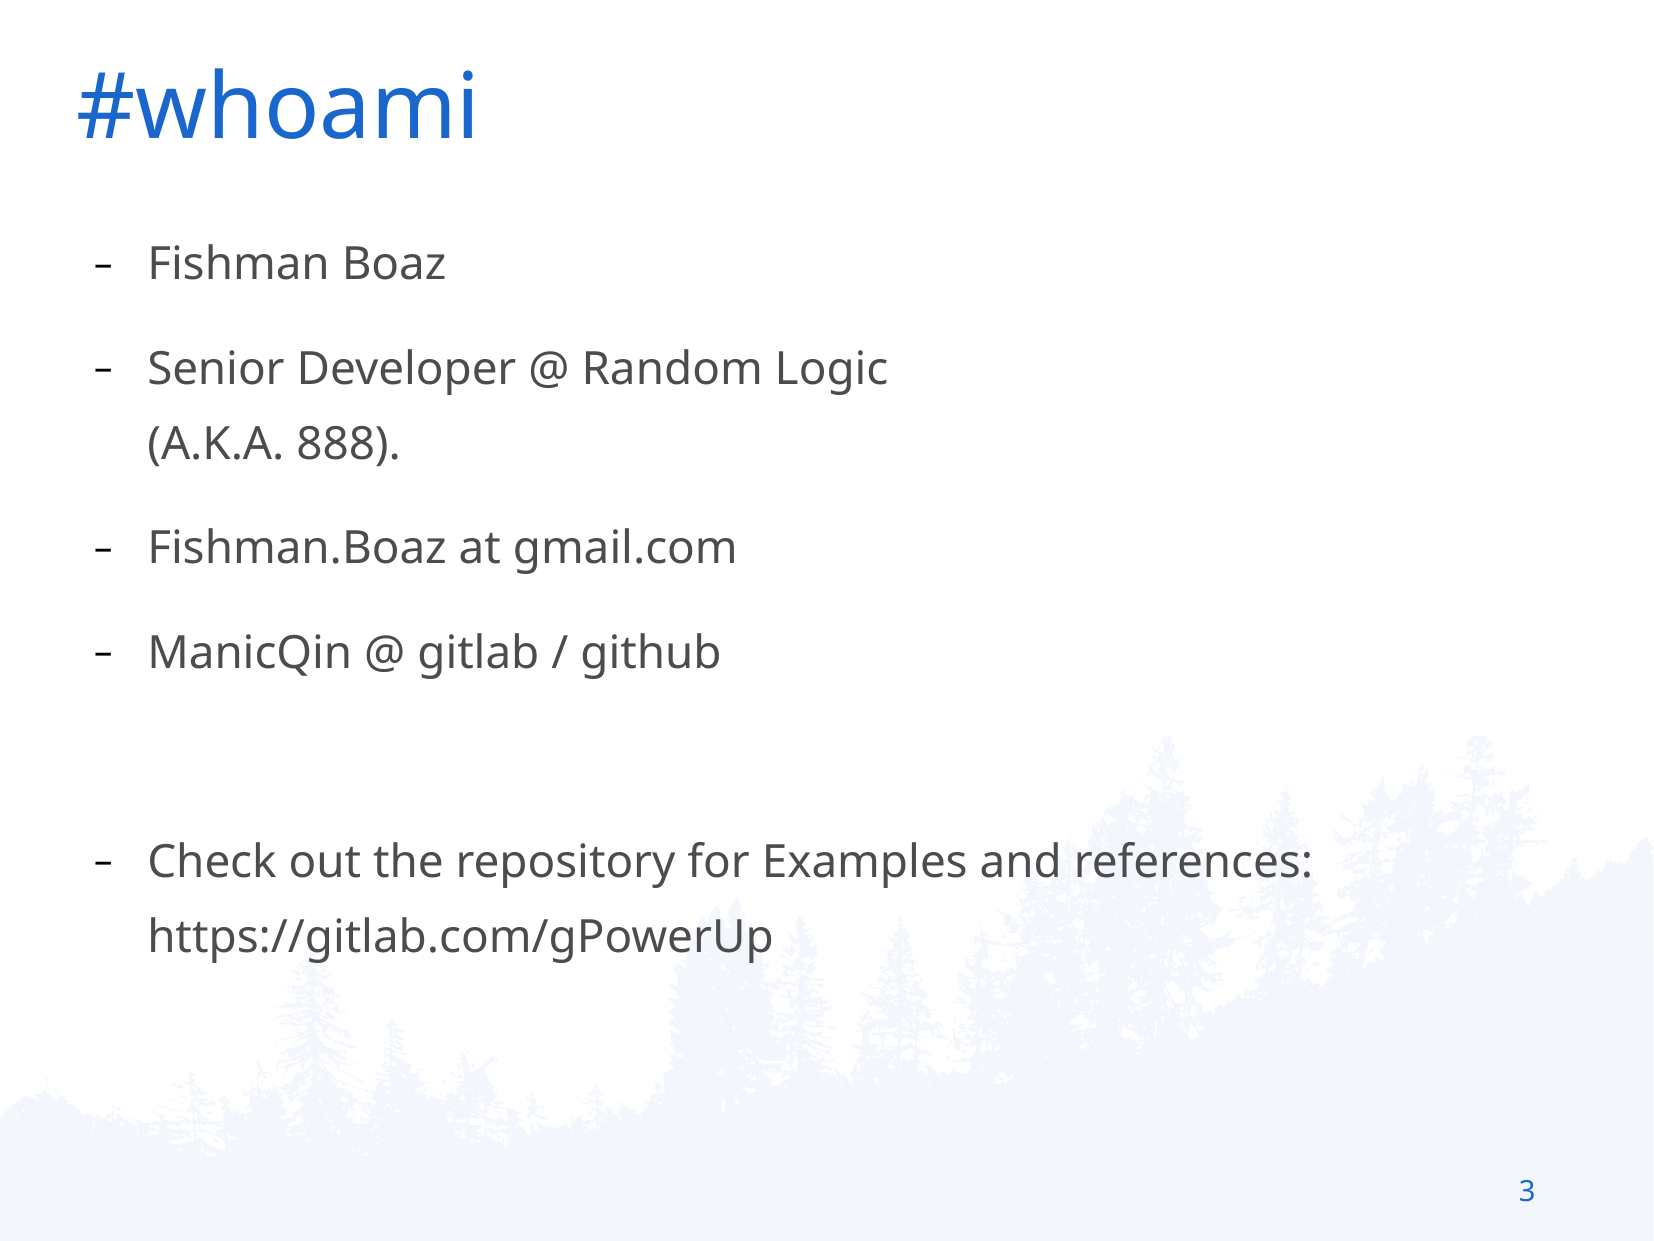

# #whoami
Fishman Boaz
Senior Developer @ Random Logic
(A.K.A. 888).
Fishman.Boaz at gmail.com
ManicQin @ gitlab / github
Check out the repository for Examples and references: https://gitlab.com/gPowerUp
3